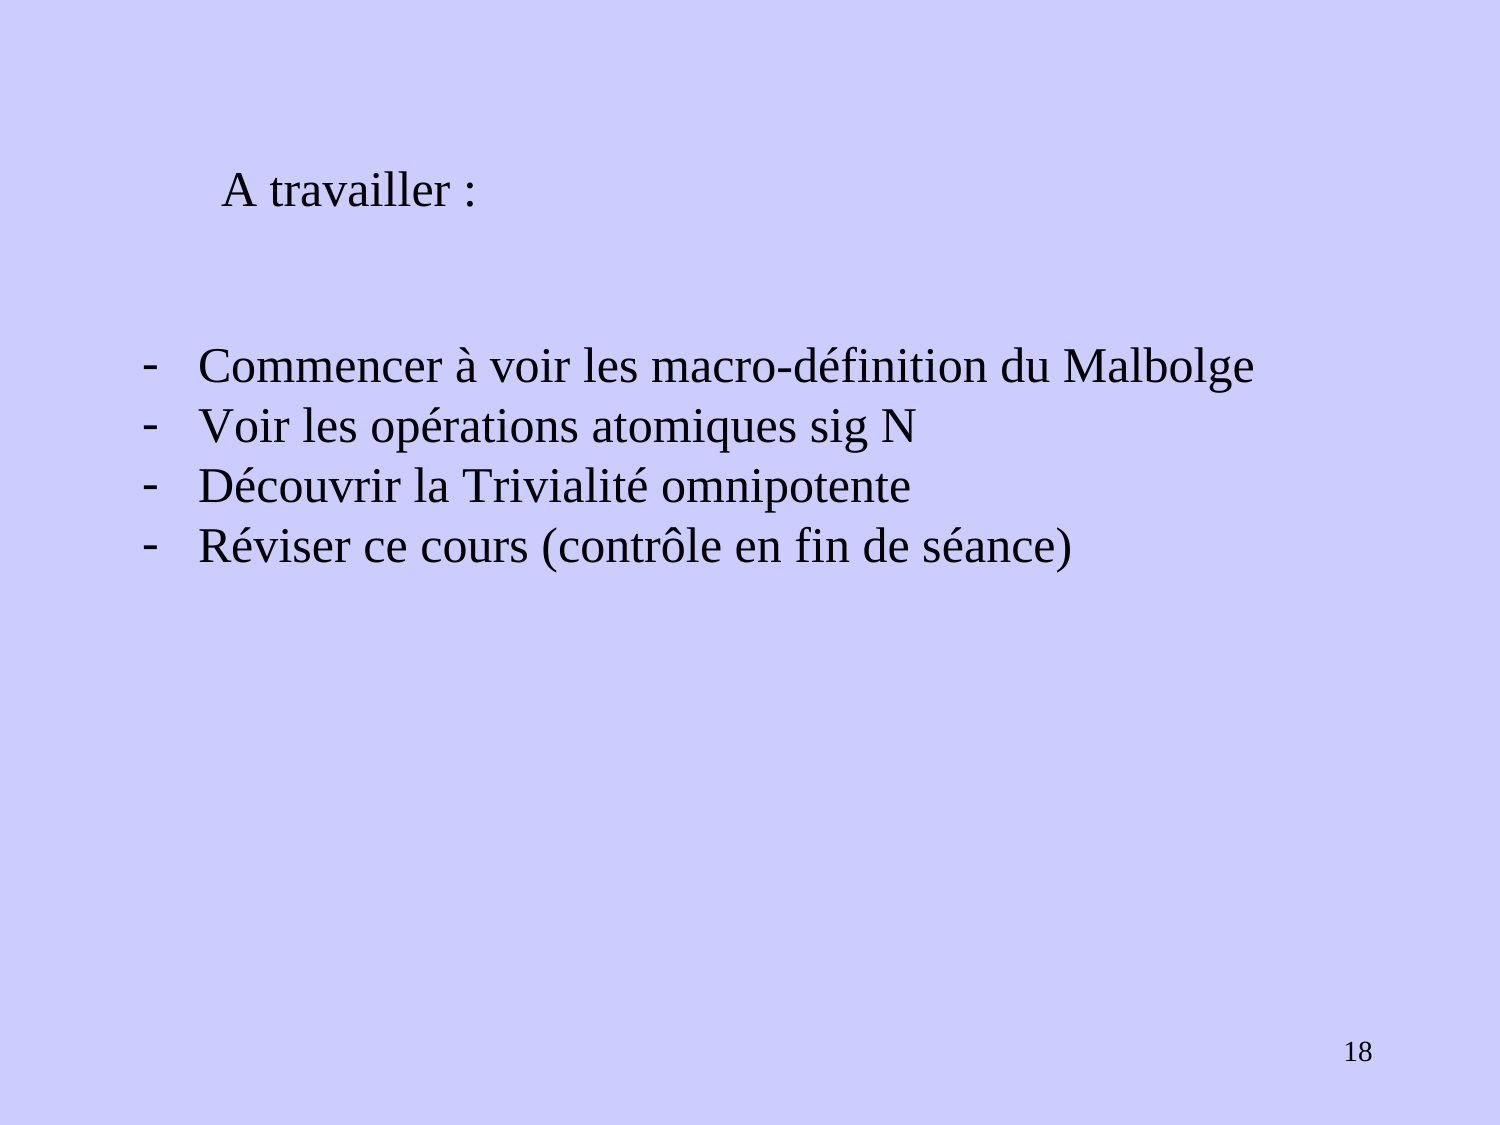

A travailler :
Commencer à voir les macro-définition du Malbolge
Voir les opérations atomiques sig N
Découvrir la Trivialité omnipotente
Réviser ce cours (contrôle en fin de séance)